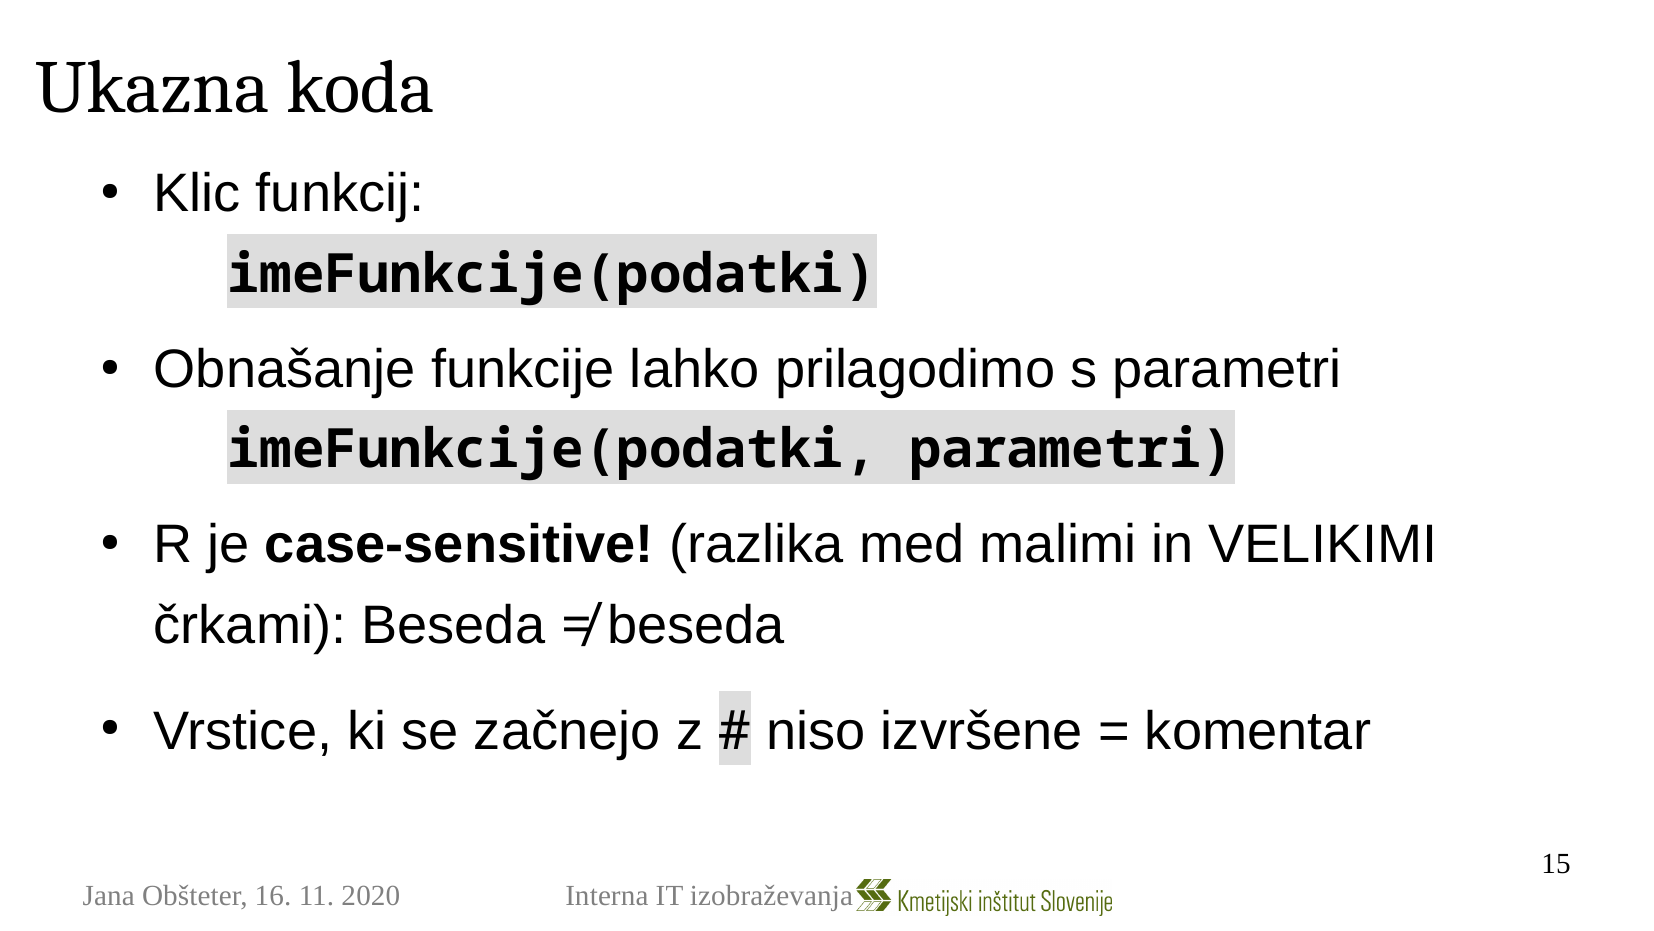

# Ukazna koda
Klic funkcij:
	imeFunkcije(podatki)
Obnašanje funkcije lahko prilagodimo s parametri
	imeFunkcije(podatki, parametri)
R je case-sensitive! (razlika med malimi in VELIKIMI črkami): Beseda ≠ beseda
Vrstice, ki se začnejo z # niso izvršene = komentar
15